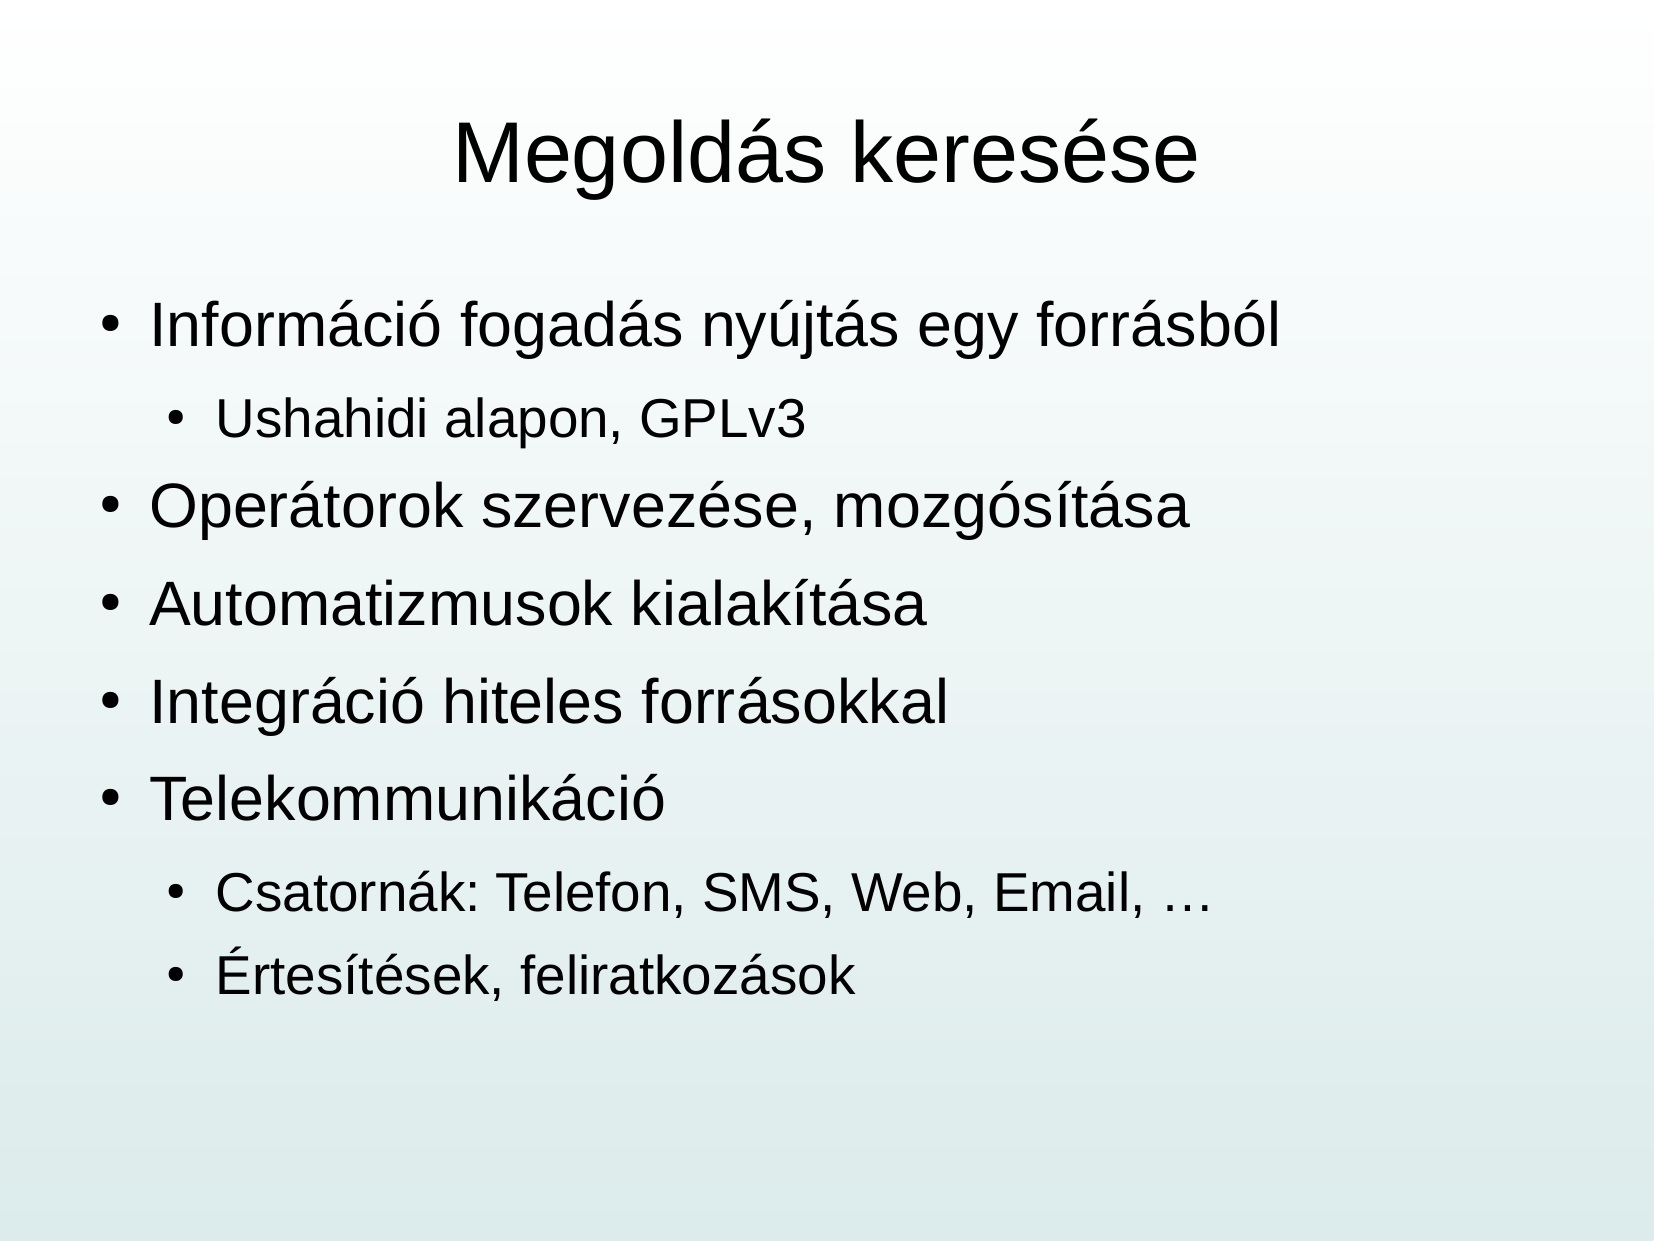

# Megoldás keresése
Információ fogadás nyújtás egy forrásból
Ushahidi alapon, GPLv3
Operátorok szervezése, mozgósítása
Automatizmusok kialakítása
Integráció hiteles forrásokkal
Telekommunikáció
Csatornák: Telefon, SMS, Web, Email, …
Értesítések, feliratkozások